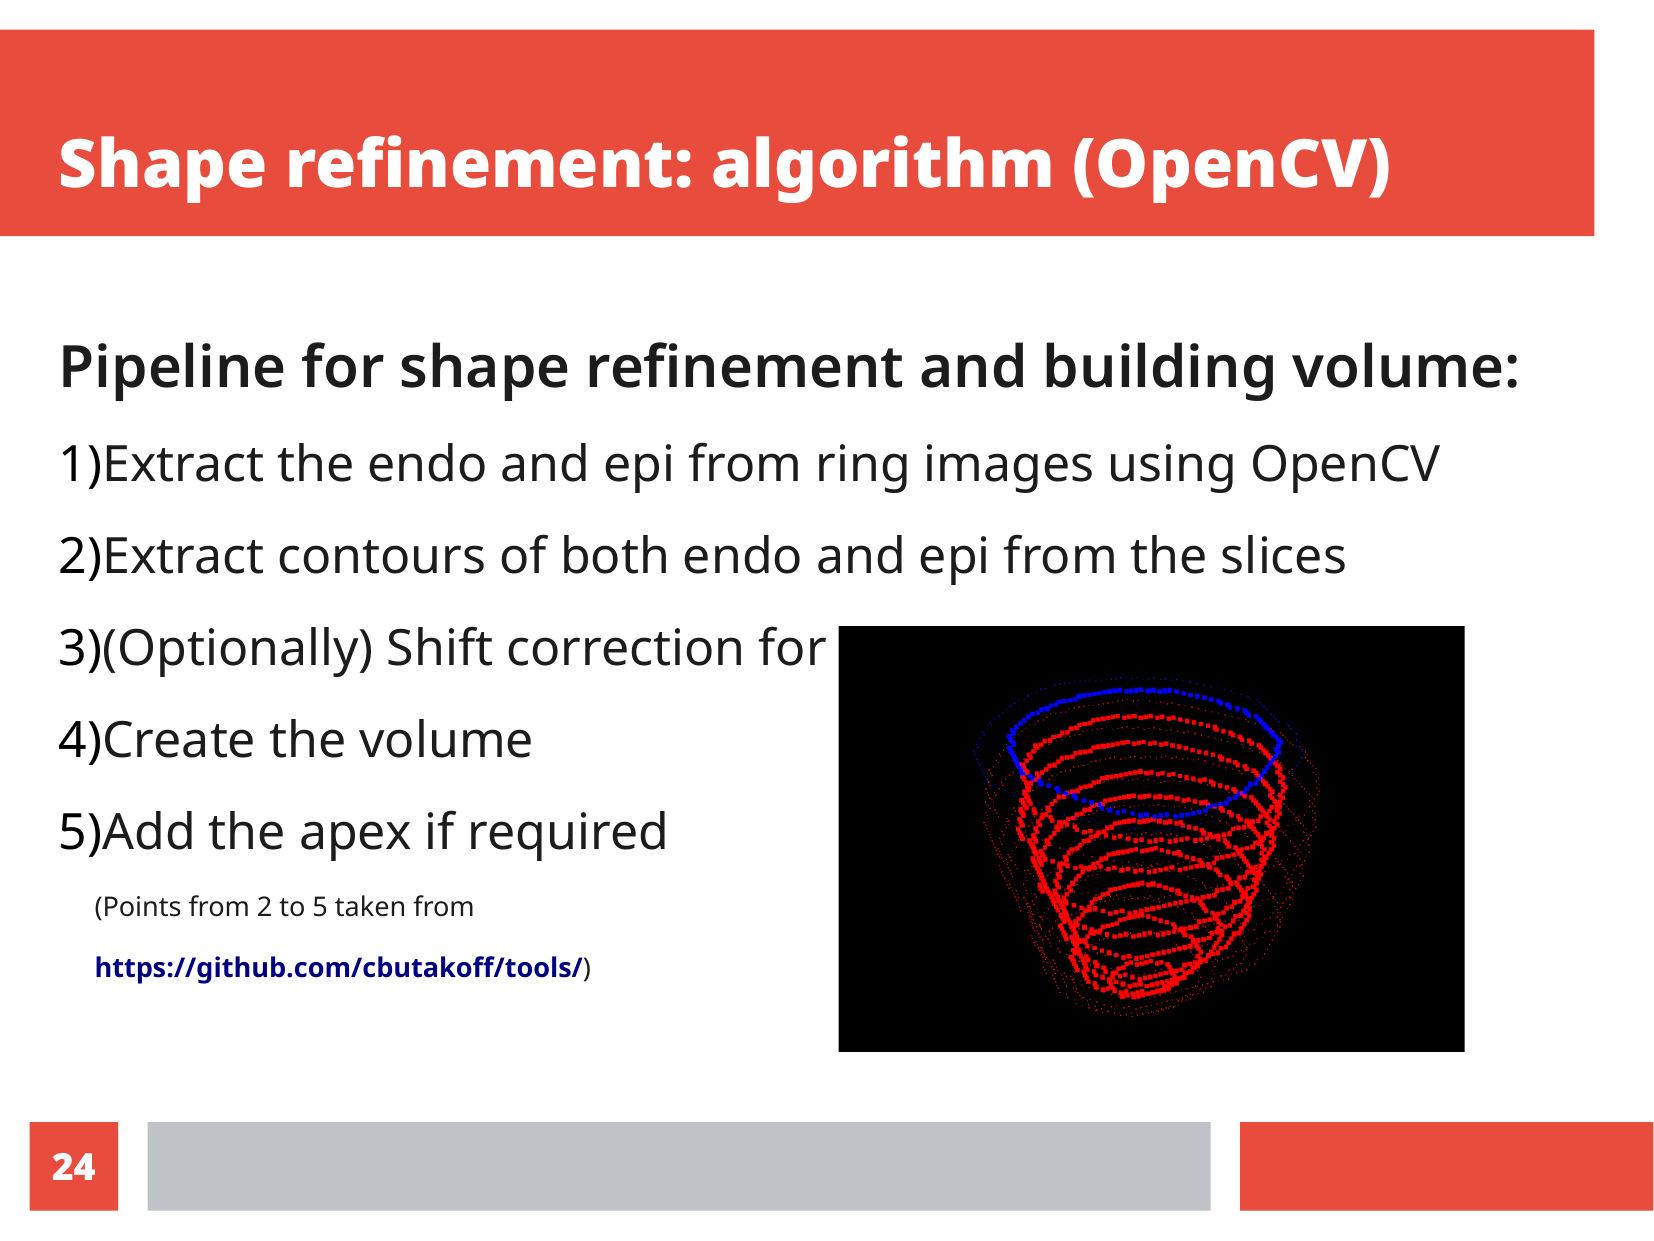

# Shape refinement: algorithm (OpenCV)
Pipeline for shape refinement and building volume:
Extract the endo and epi from ring images using OpenCV
Extract contours of both endo and epi from the slices
(Optionally) Shift correction for the contours
Create the volume
Add the apex if required
(Points from 2 to 5 taken from
https://github.com/cbutakoff/tools/)
24